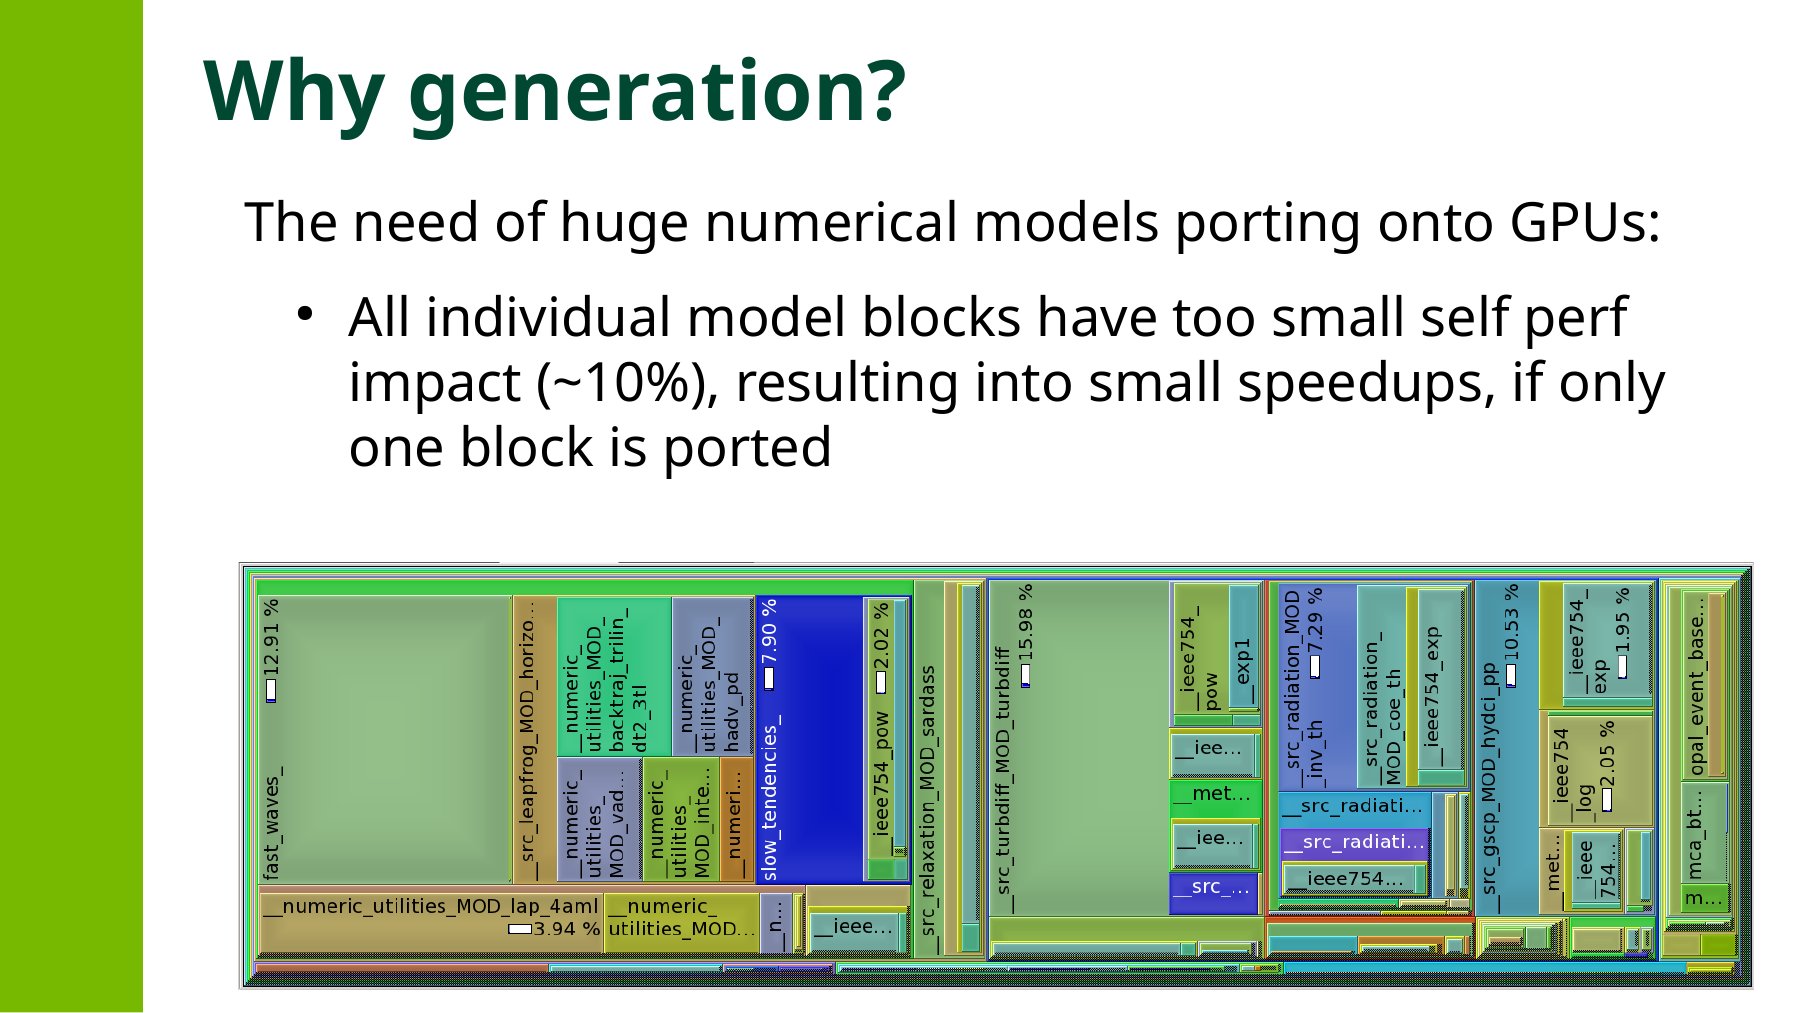

# Why generation?
The need of huge numerical models porting onto GPUs:
All individual model blocks have too small self perf impact (~10%), resulting into small speedups, if only one block is ported